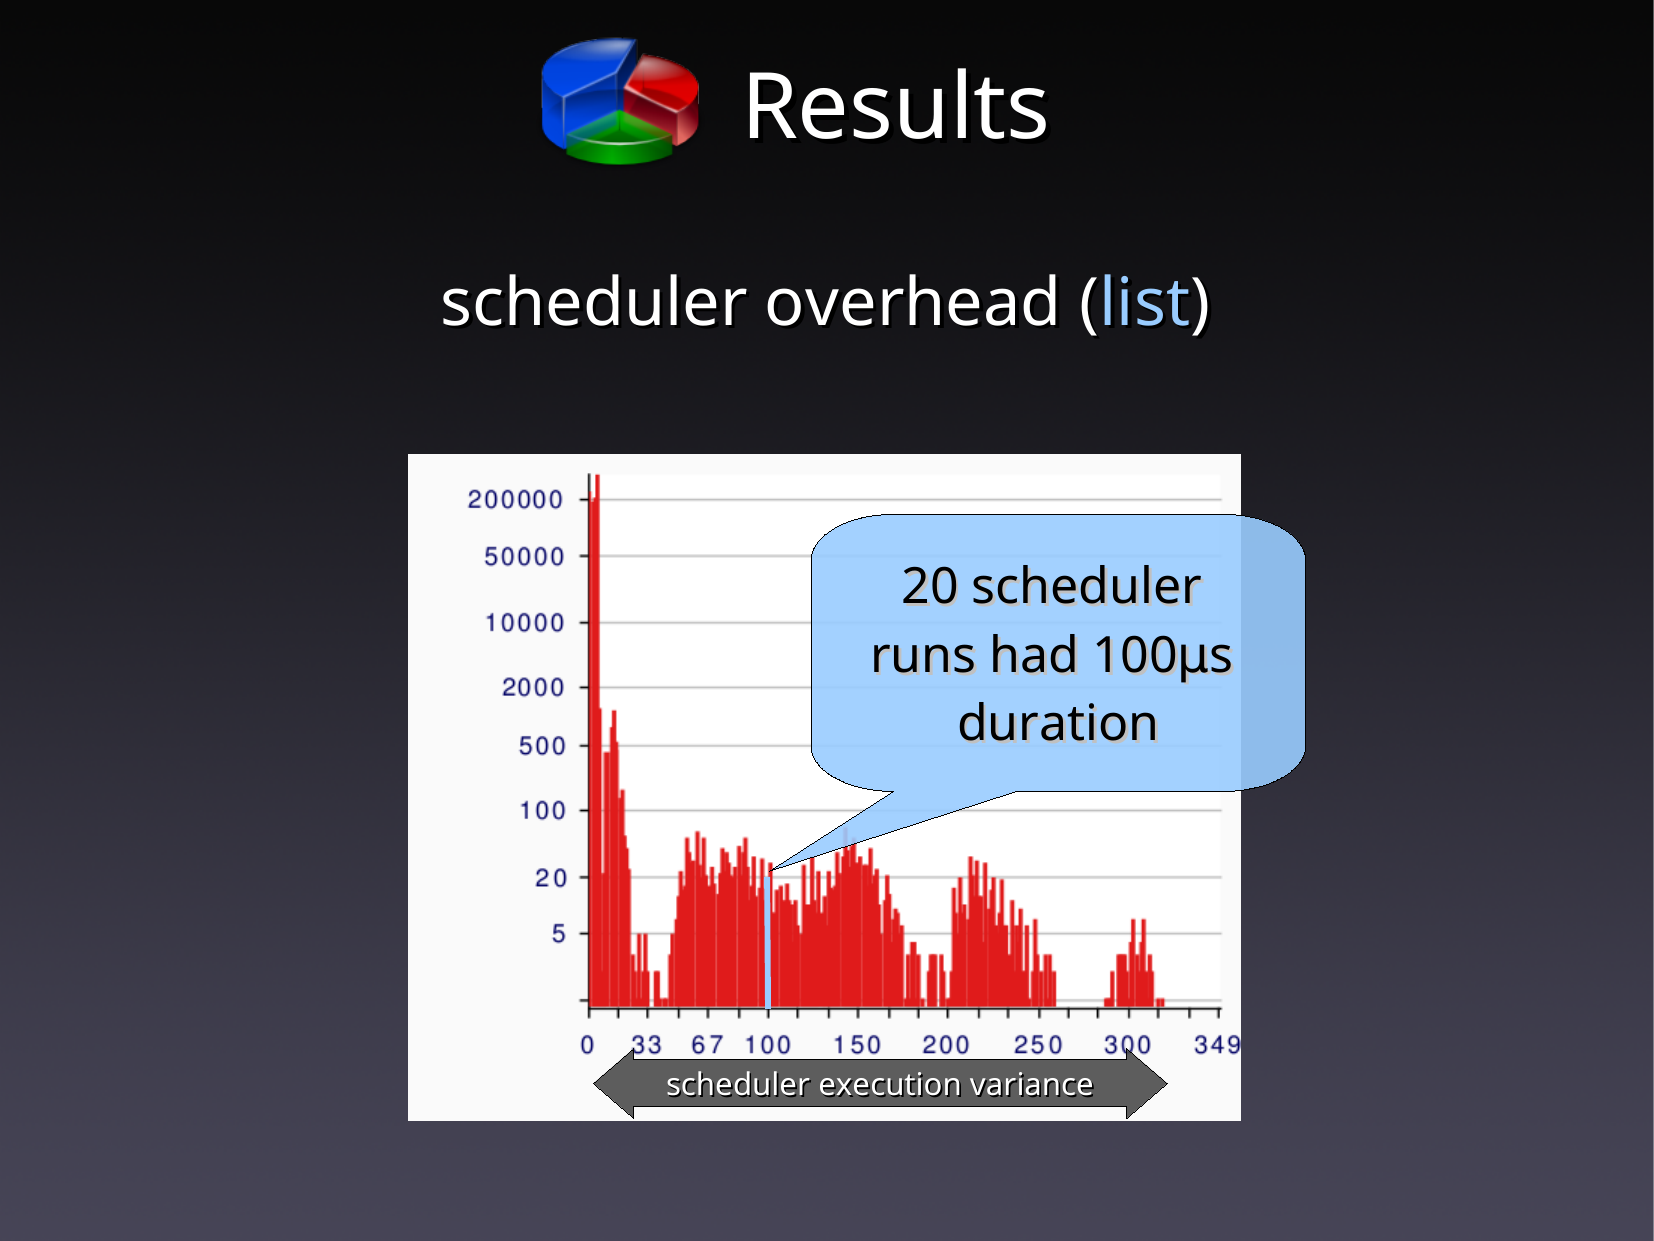

# Results
scheduler overhead (list)
20 scheduler
runs had 100μs
duration
scheduler execution variance